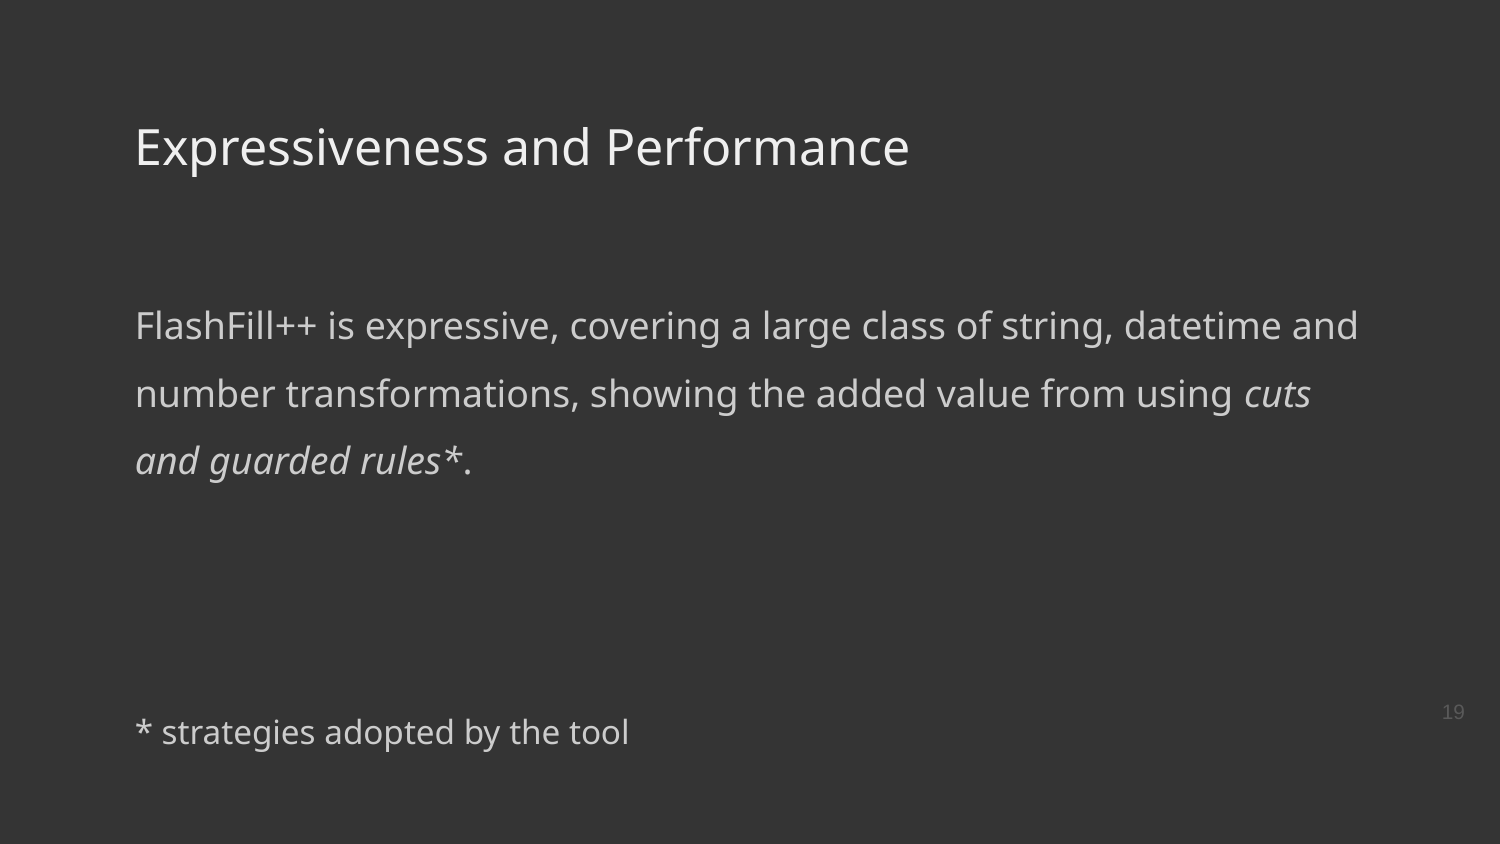

1600 x 800
Expressiveness and Performance
1600 x 800
1600 x 800
FlashFill++ is expressive, covering a large class of string, datetime and number transformations, showing the added value from using cuts and guarded rules*.
* strategies adopted by the tool